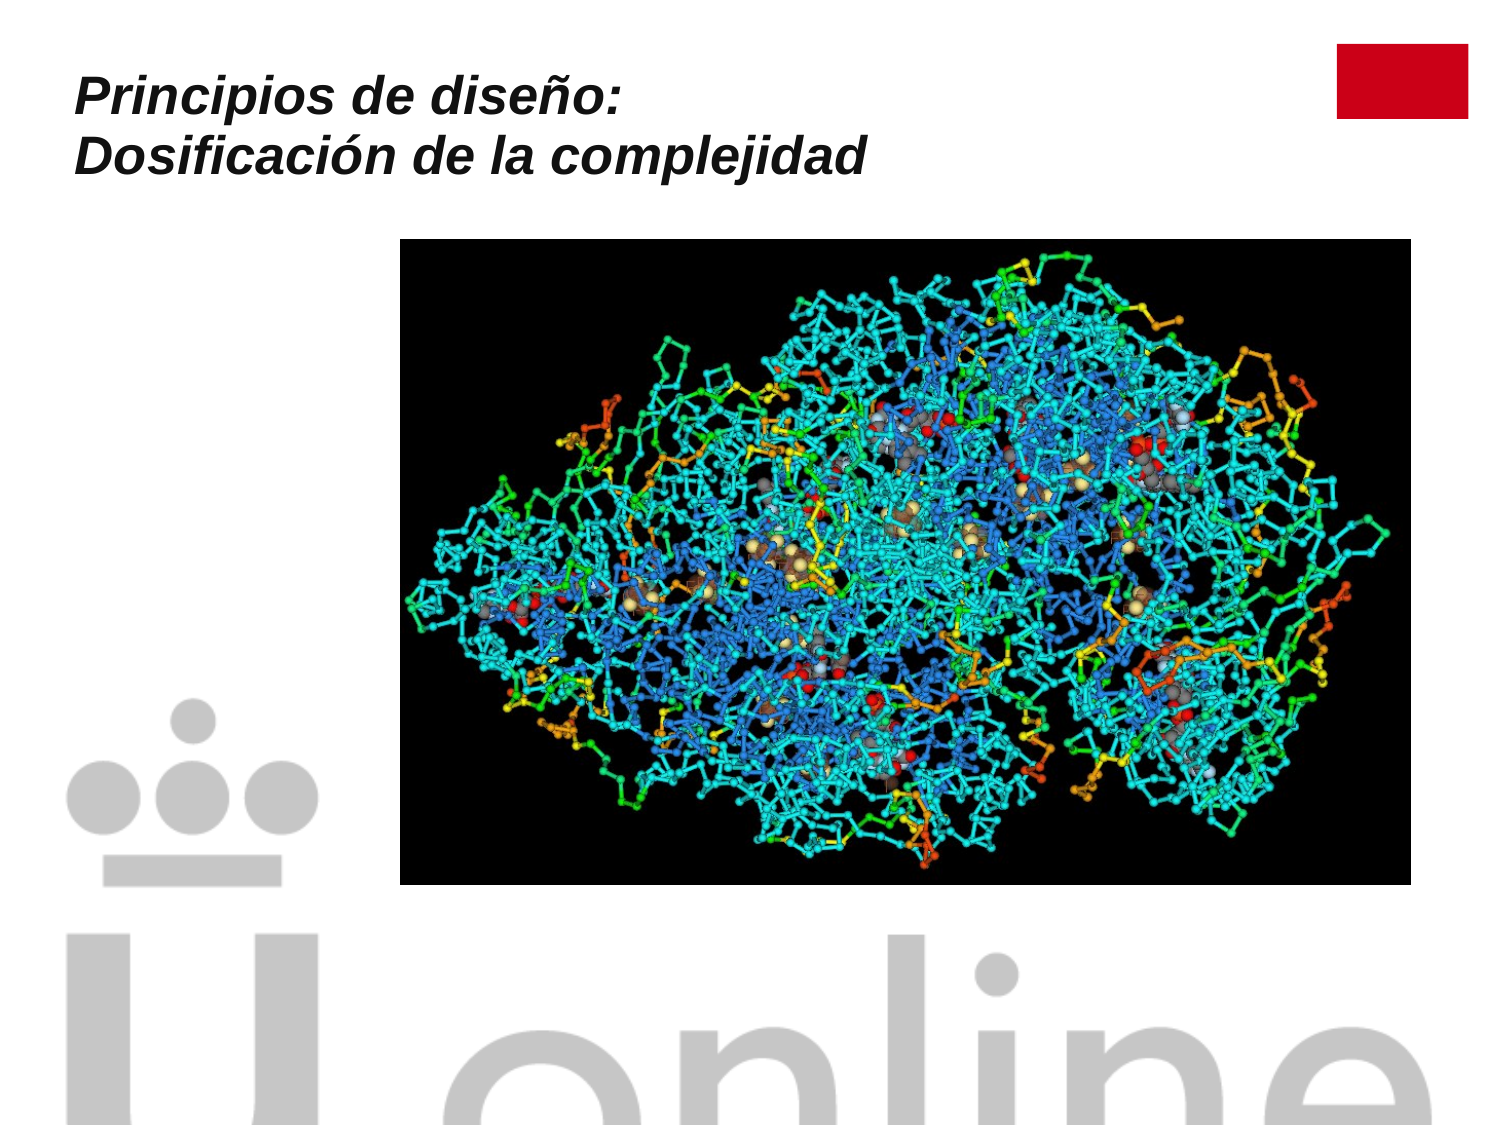

Principios de diseño:
Dosificación de la complejidad